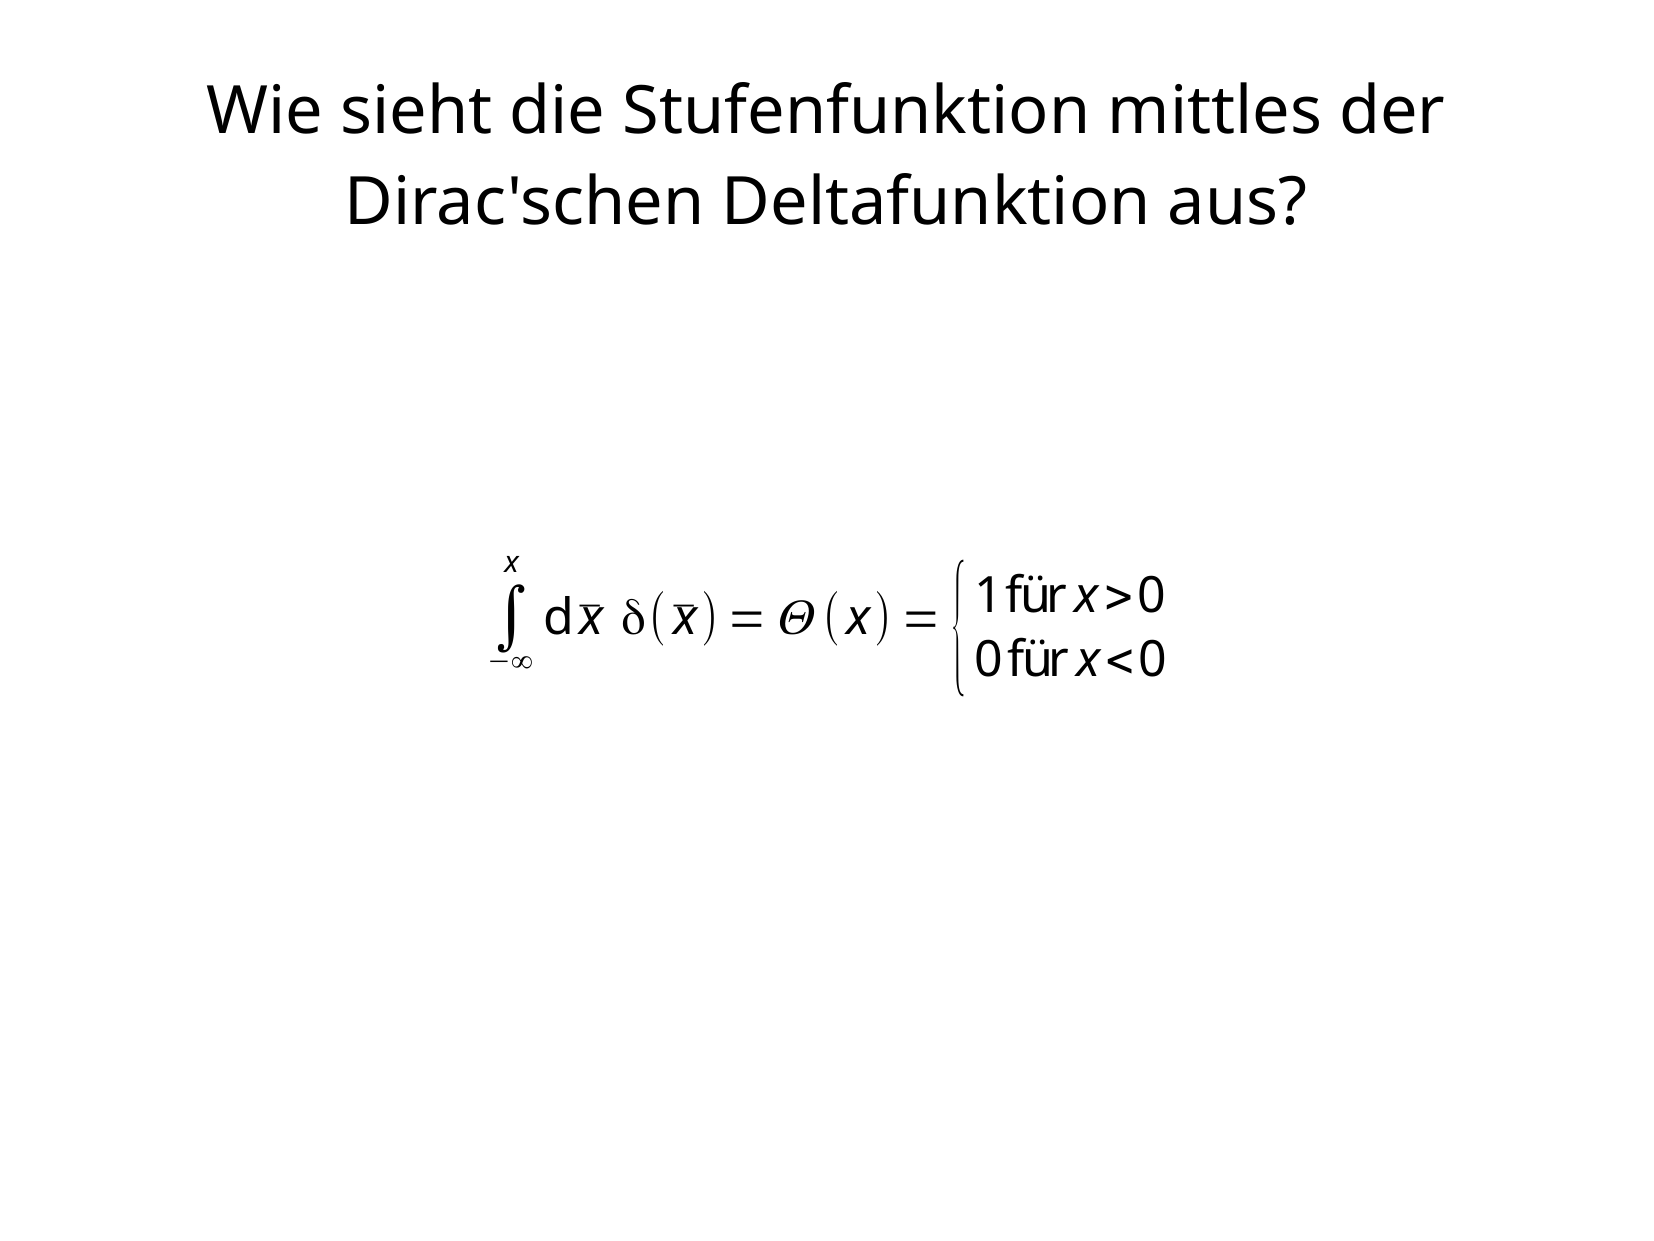

# Wie sieht die Stufenfunktion mittles der Dirac'schen Deltafunktion aus?